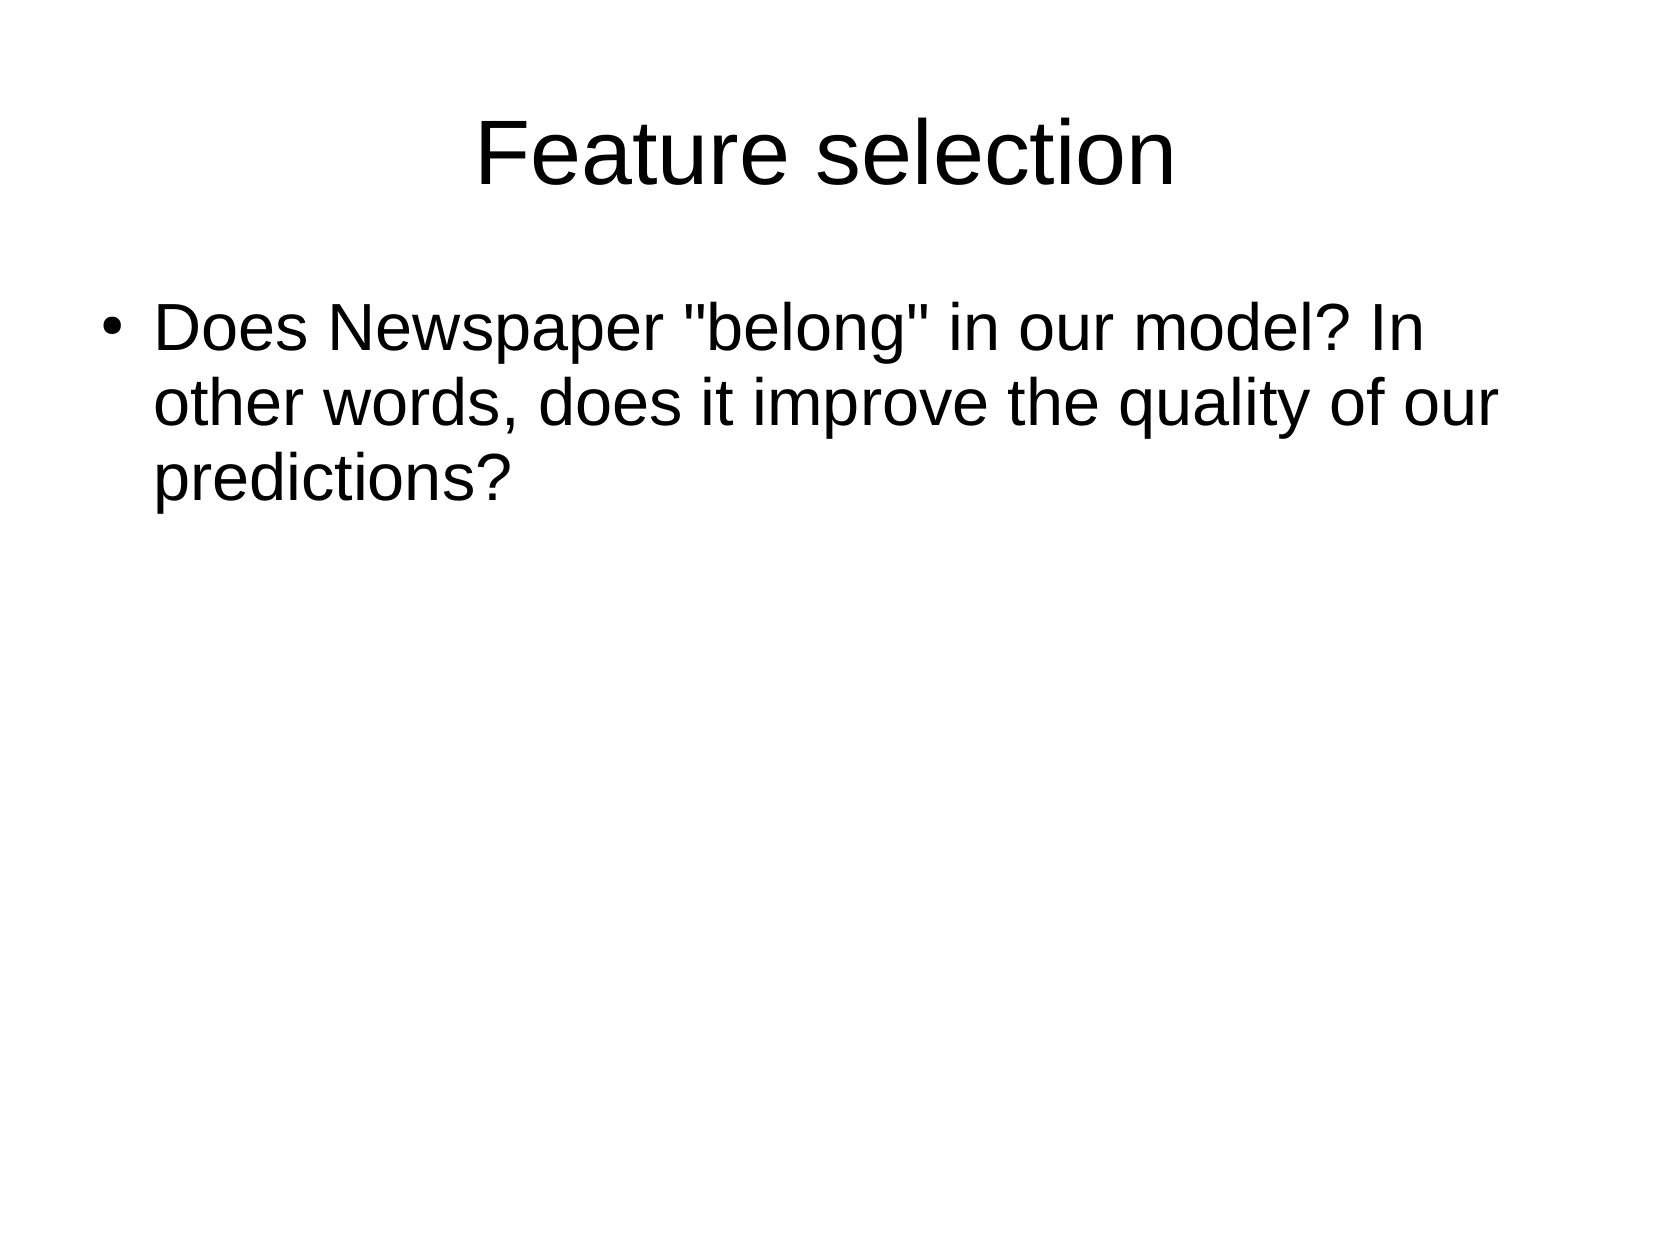

# Feature selection
Does Newspaper "belong" in our model? In other words, does it improve the quality of our predictions?